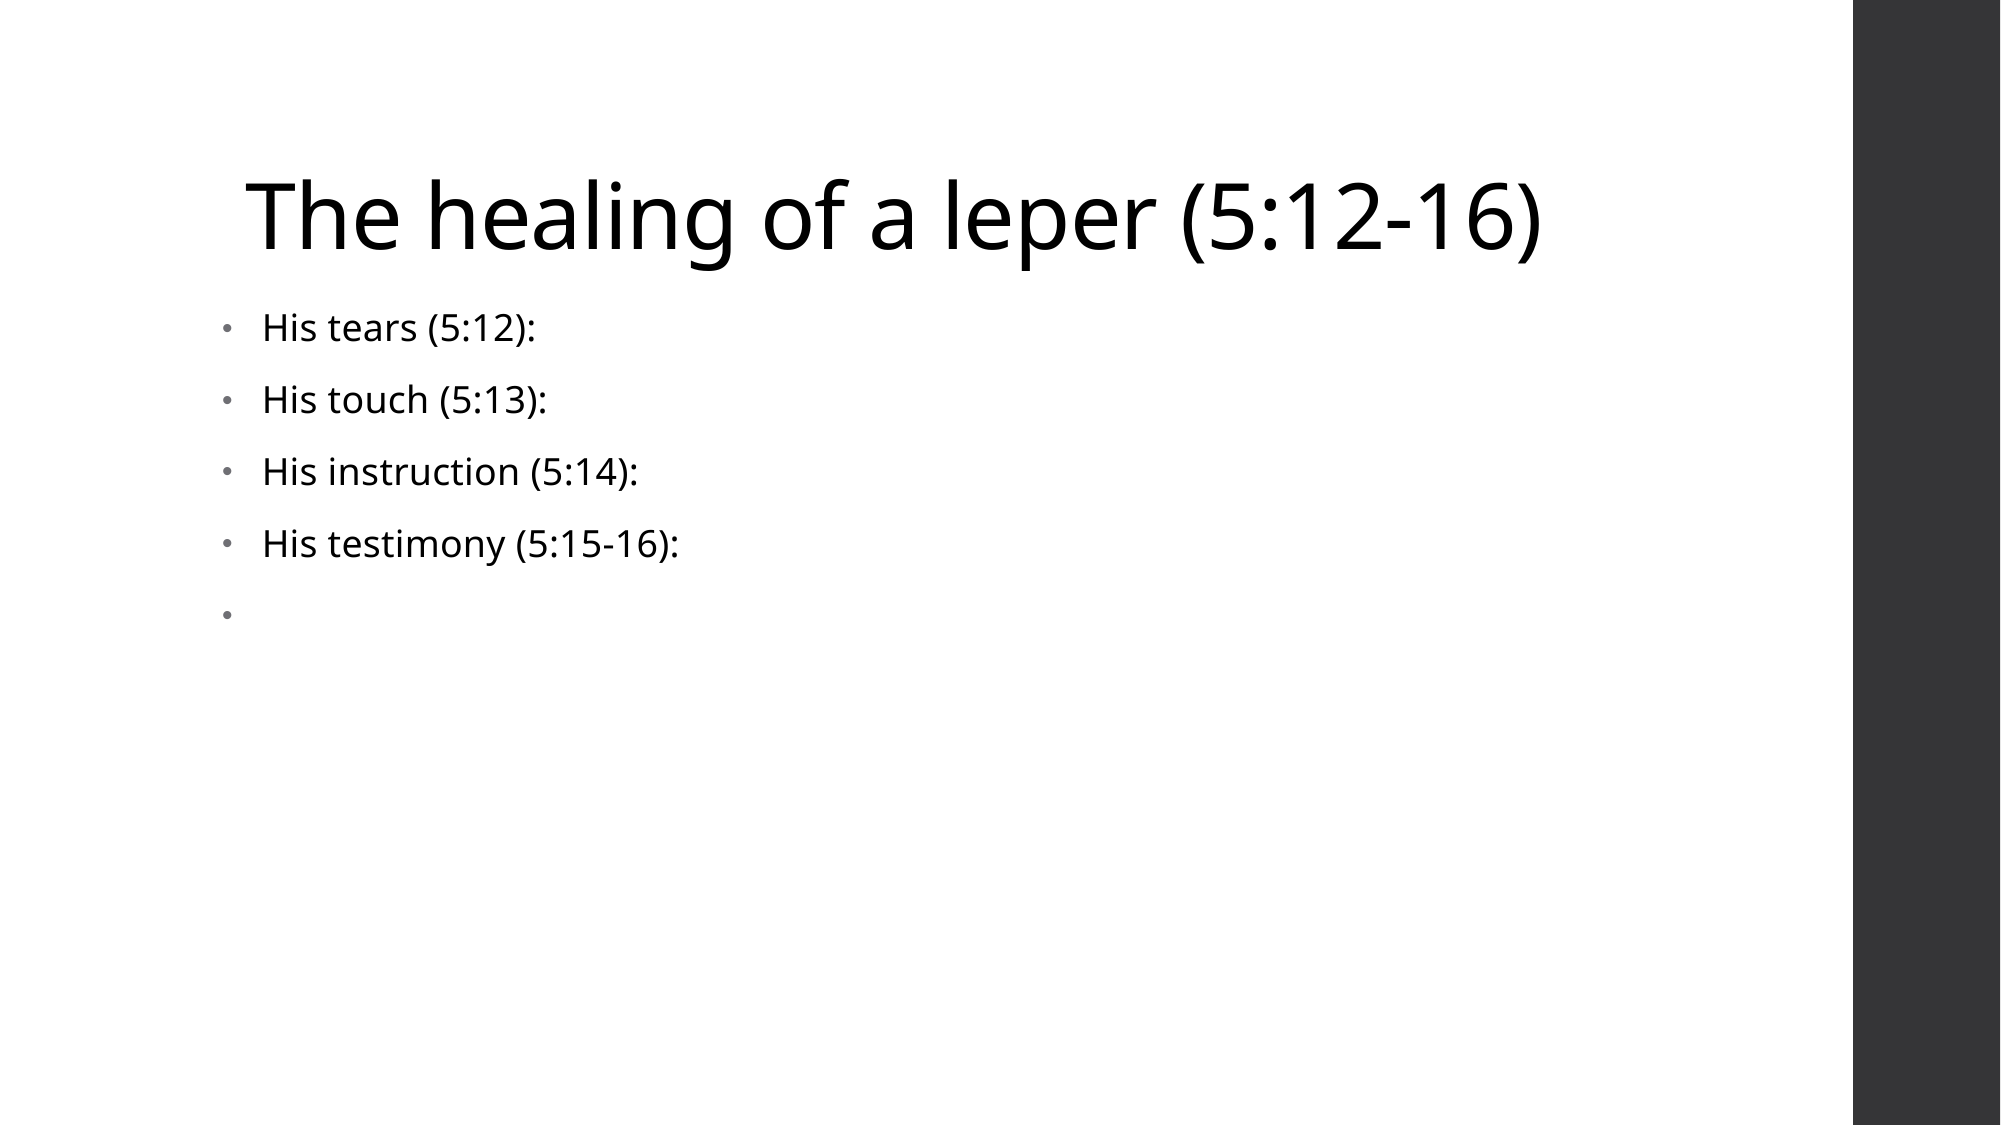

# The healing of a leper (5:12-16)
 His tears (5:12):
 His touch (5:13):
 His instruction (5:14):
 His testimony (5:15-16):